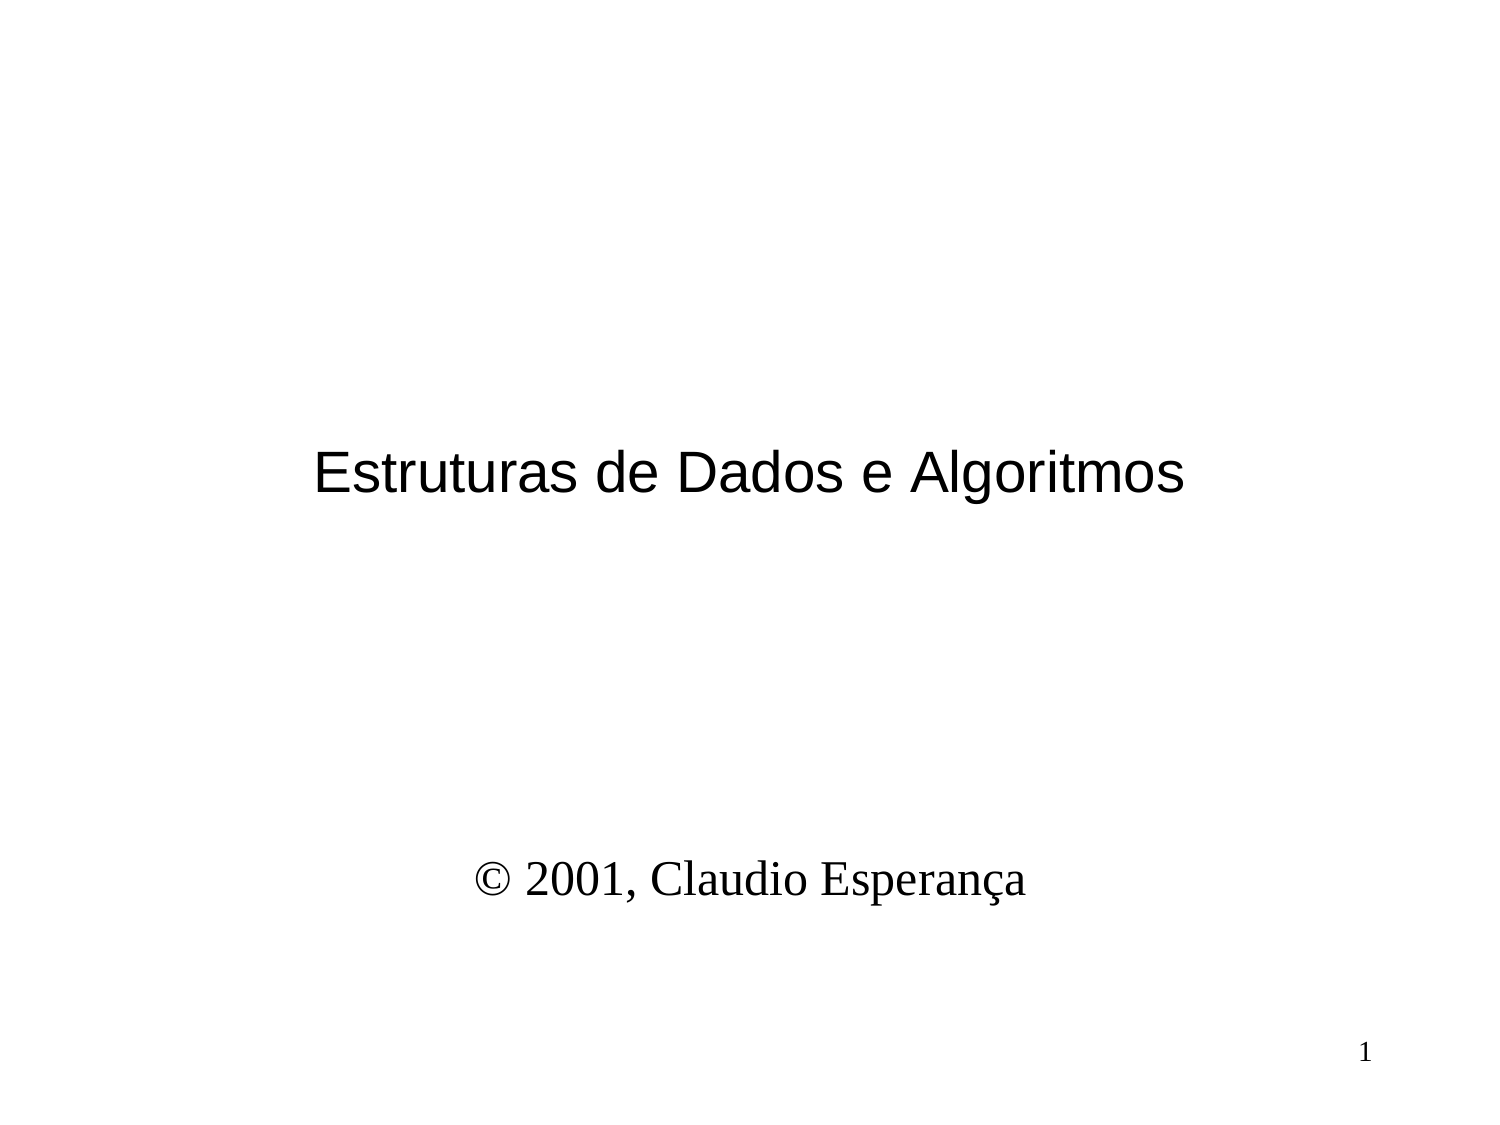

# Estruturas de Dados e Algoritmos
 2001, Claudio Esperança
1